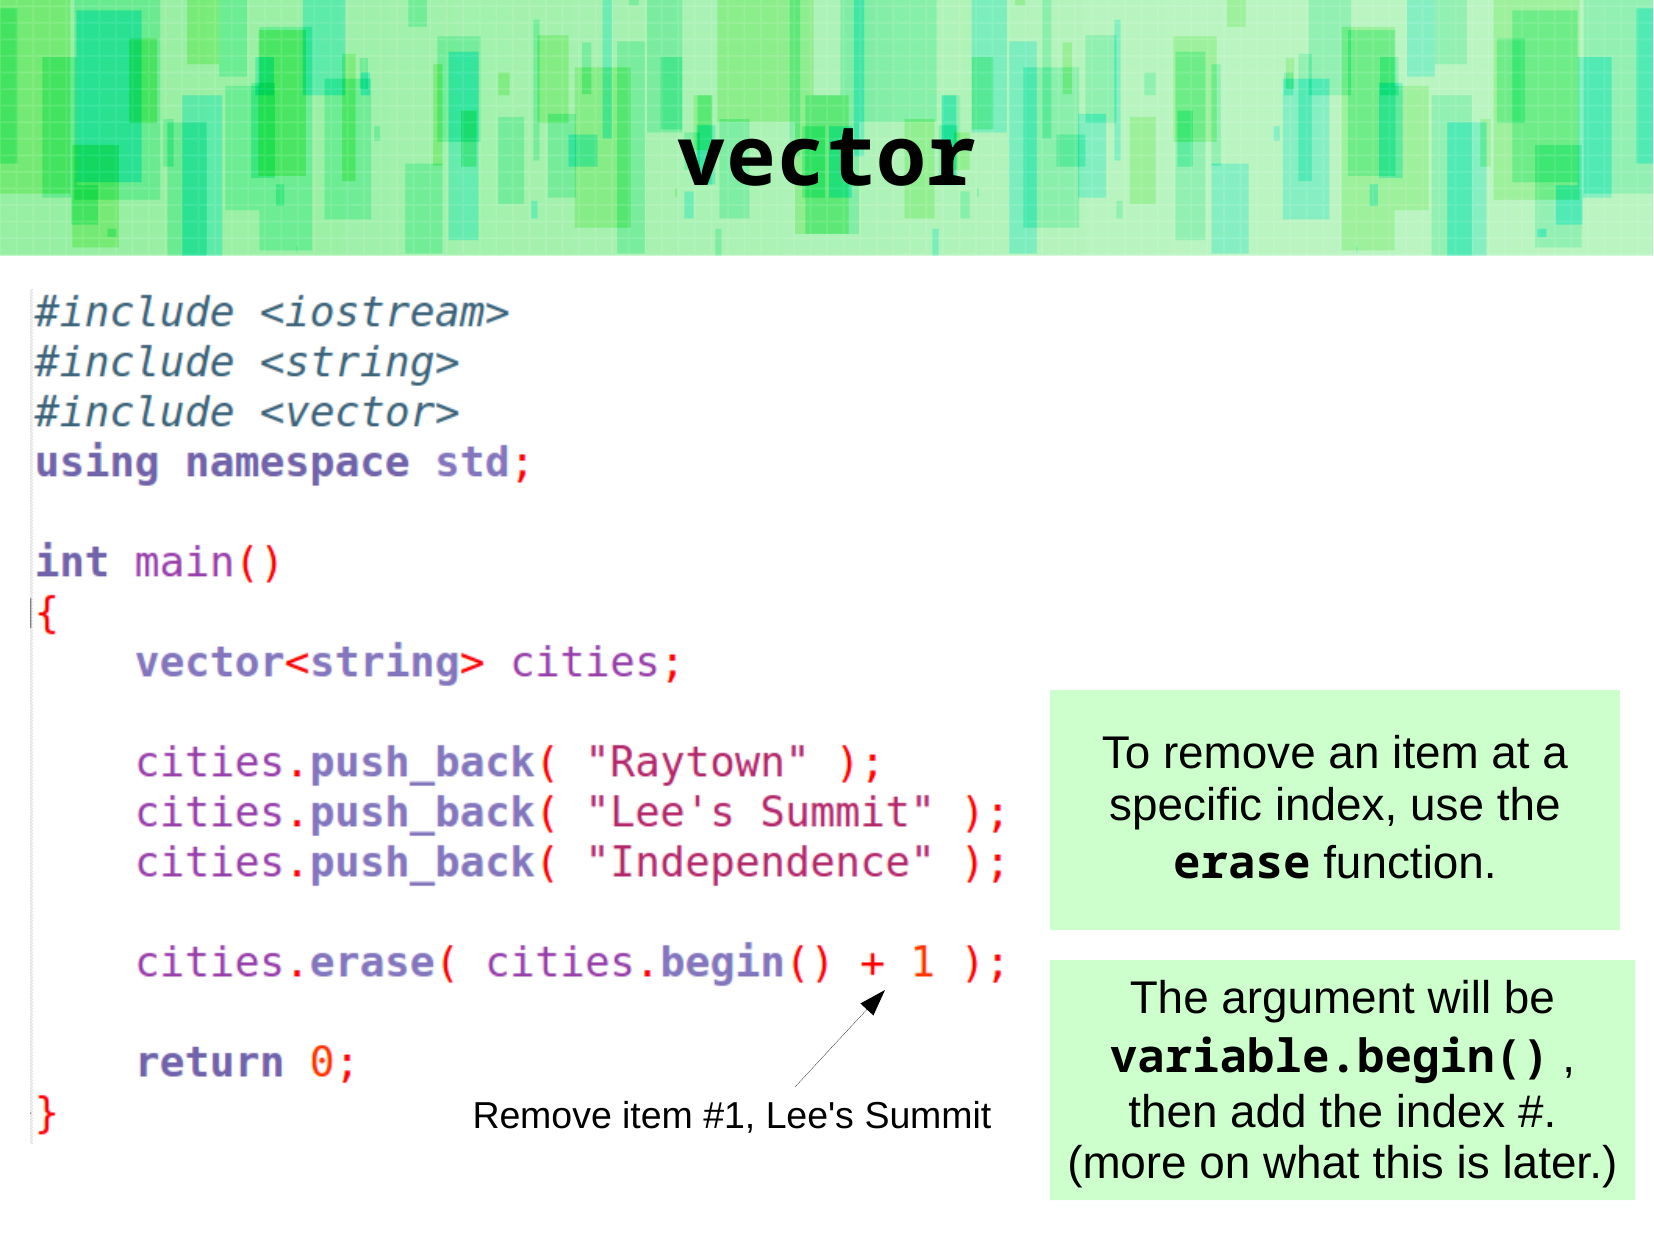

# vector
To remove an item at a specific index, use the erase function.
The argument will be variable.begin() , then add the index #.
(more on what this is later.)
Remove item #1, Lee's Summit